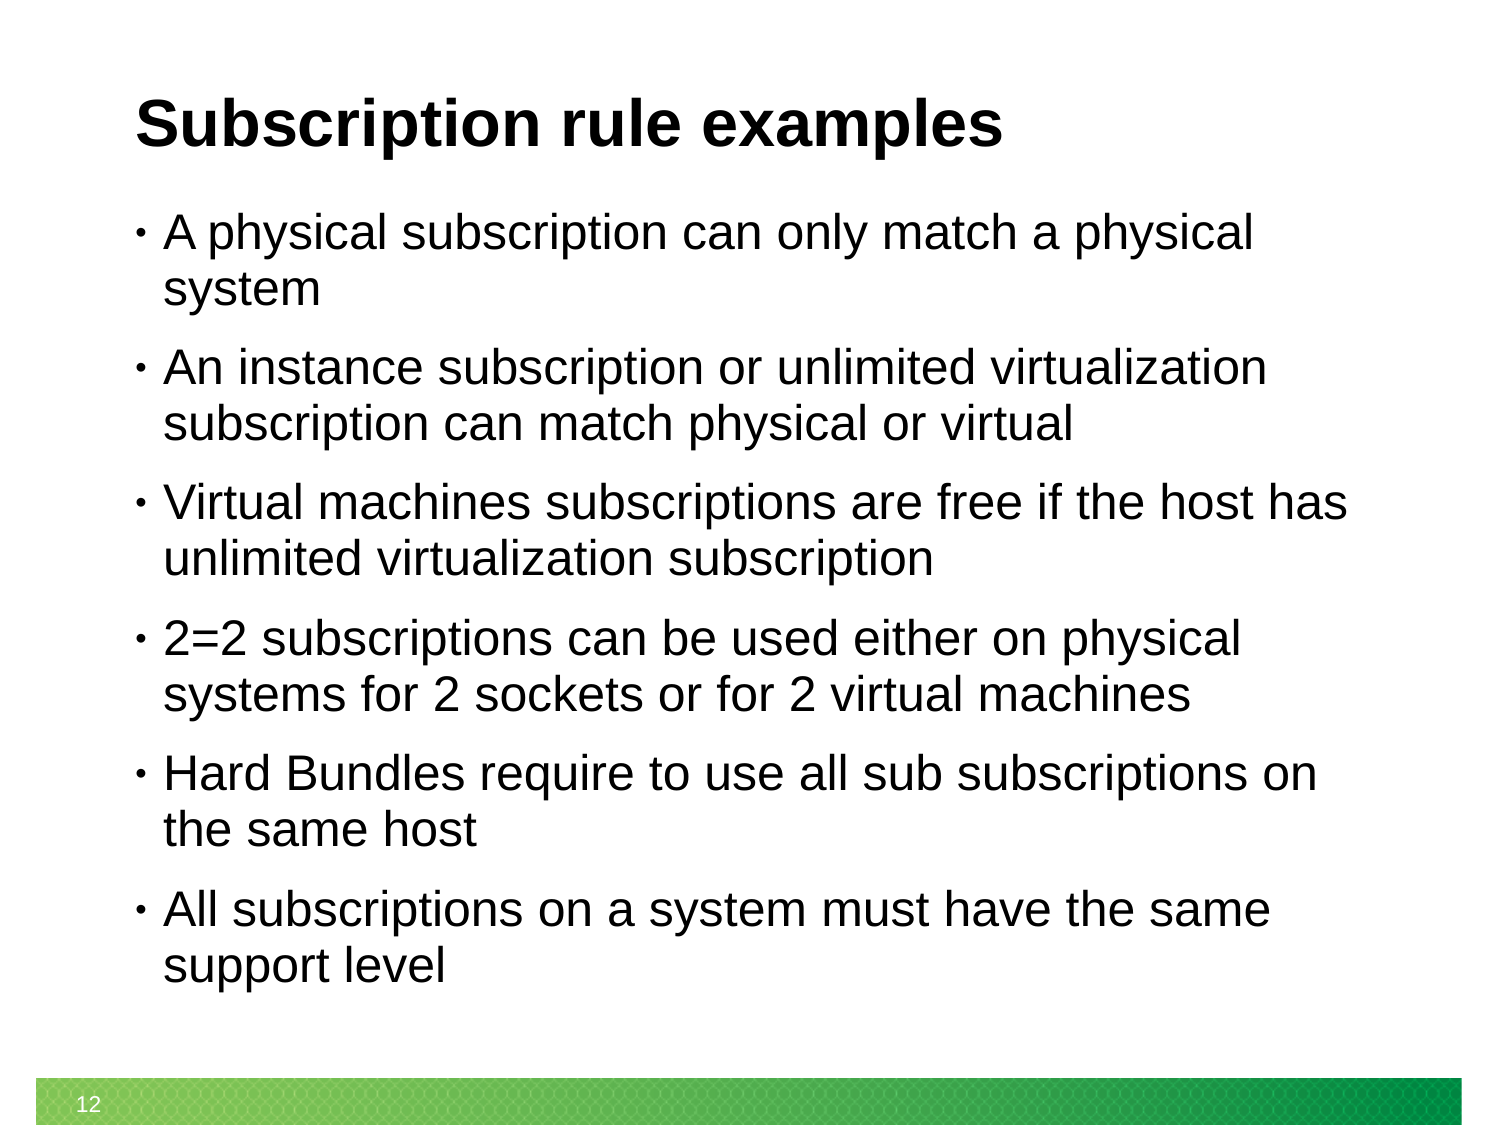

# Subscription rule examples
A physical subscription can only match a physical system
An instance subscription or unlimited virtualization subscription can match physical or virtual
Virtual machines subscriptions are free if the host has unlimited virtualization subscription
2=2 subscriptions can be used either on physical systems for 2 sockets or for 2 virtual machines
Hard Bundles require to use all sub subscriptions on the same host
All subscriptions on a system must have the same support level